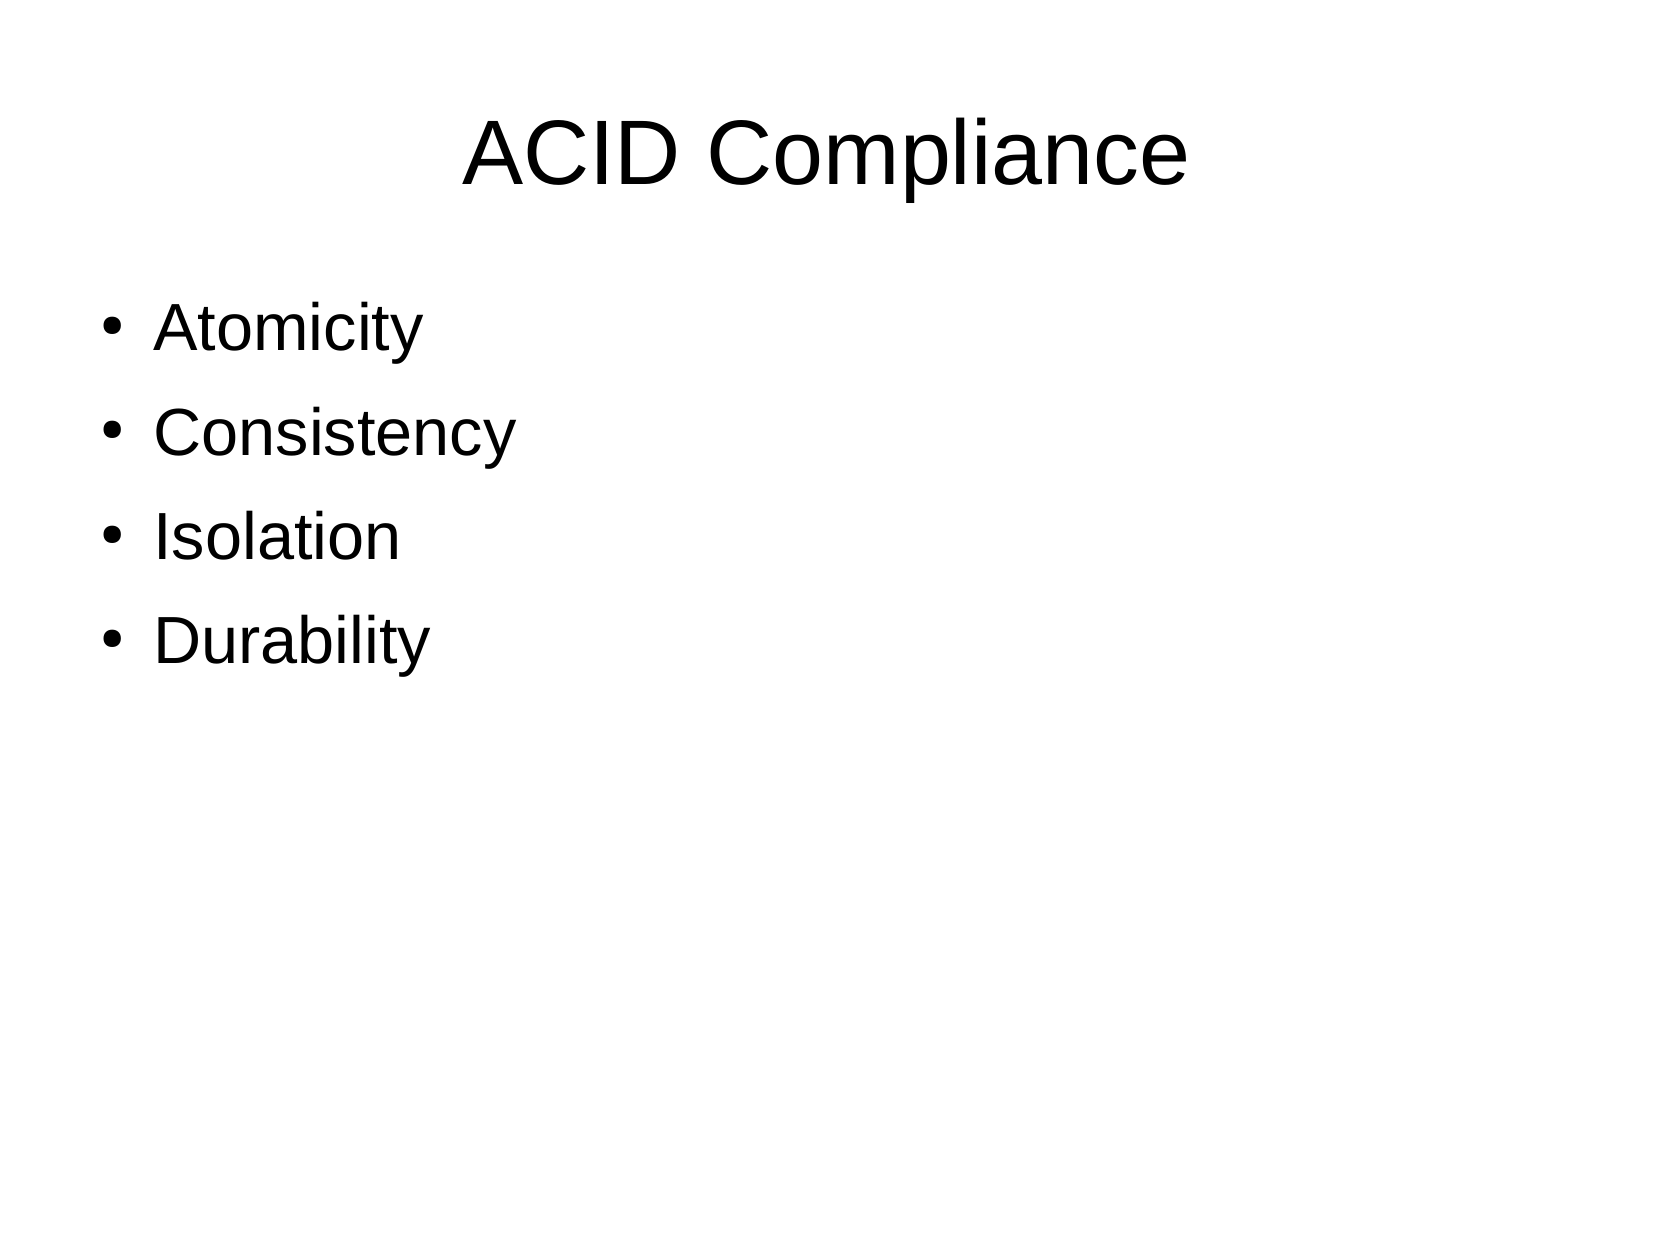

# ACID Compliance
Atomicity
Consistency
Isolation
Durability